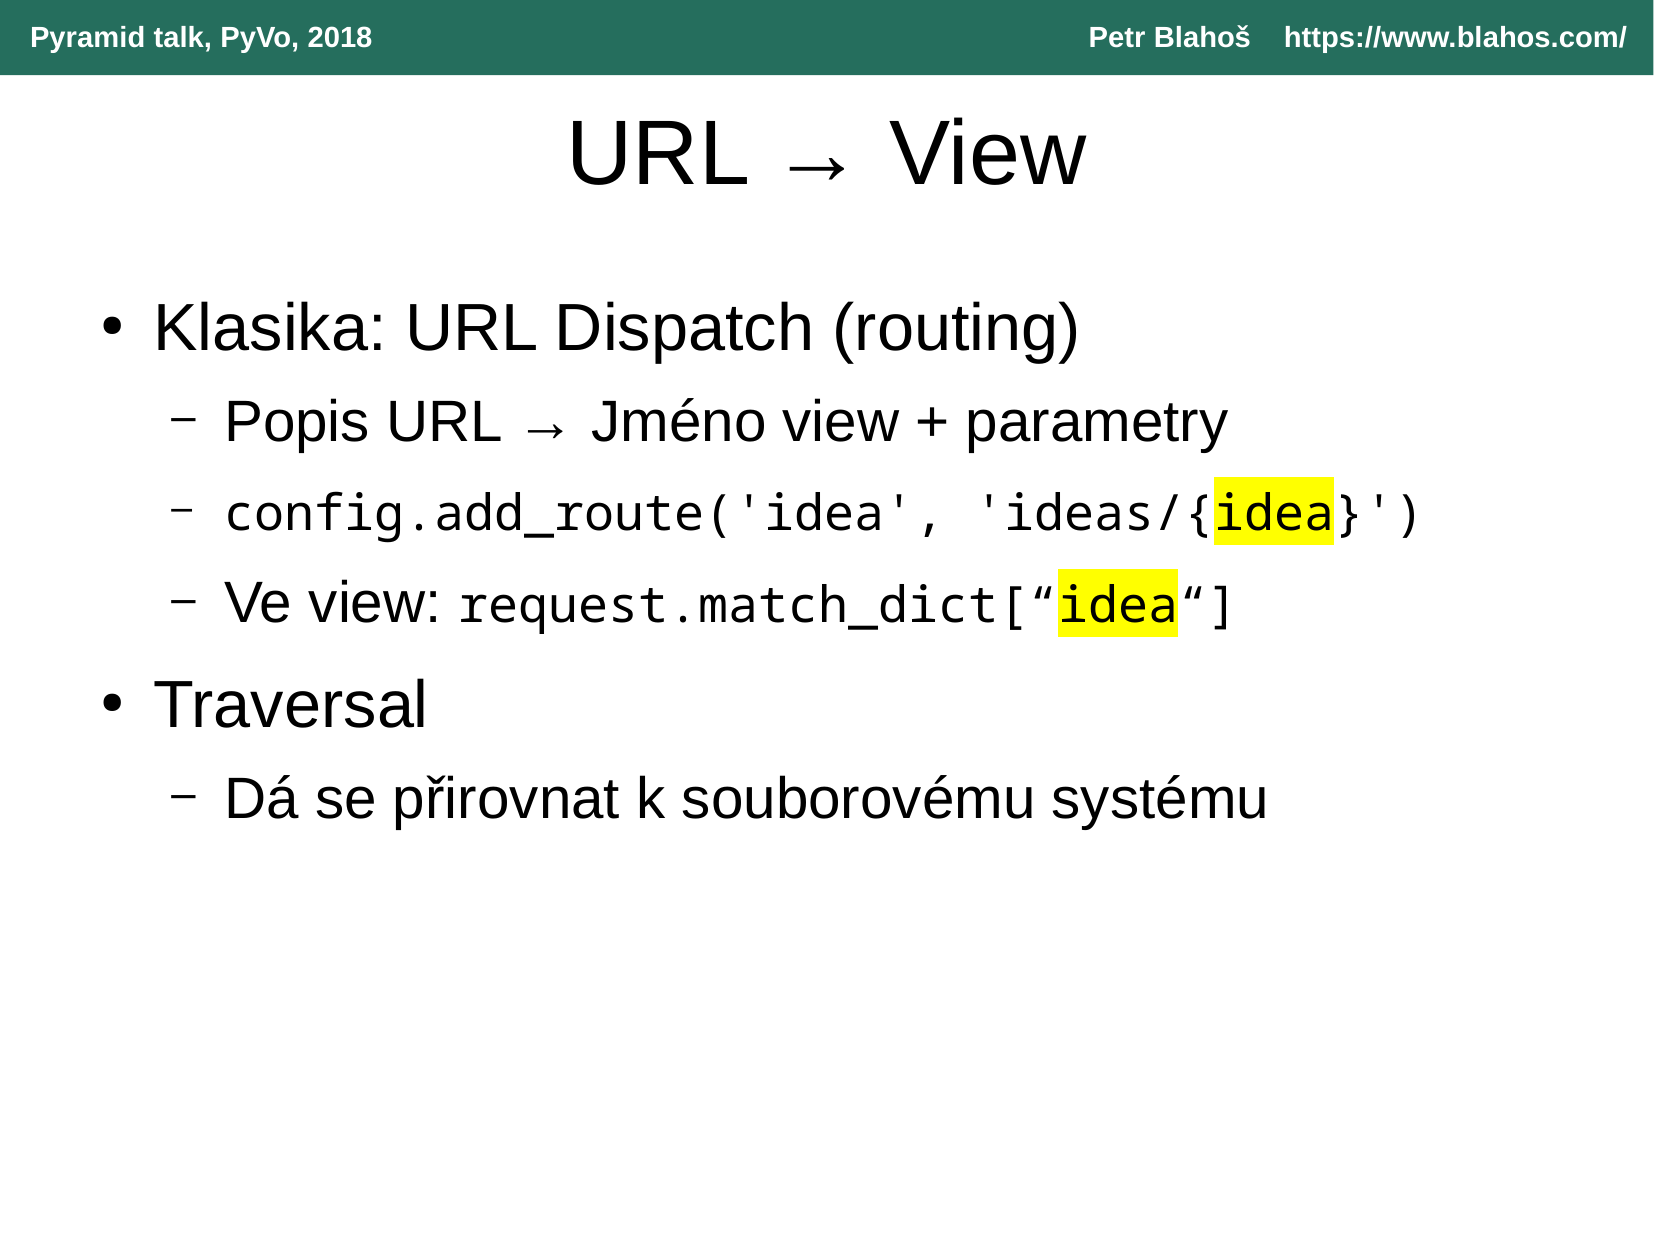

# URL → View
Klasika: URL Dispatch (routing)
Popis URL → Jméno view + parametry
config.add_route('idea', 'ideas/{idea}')
Ve view: request.match_dict[“idea“]
Traversal
Dá se přirovnat k souborovému systému